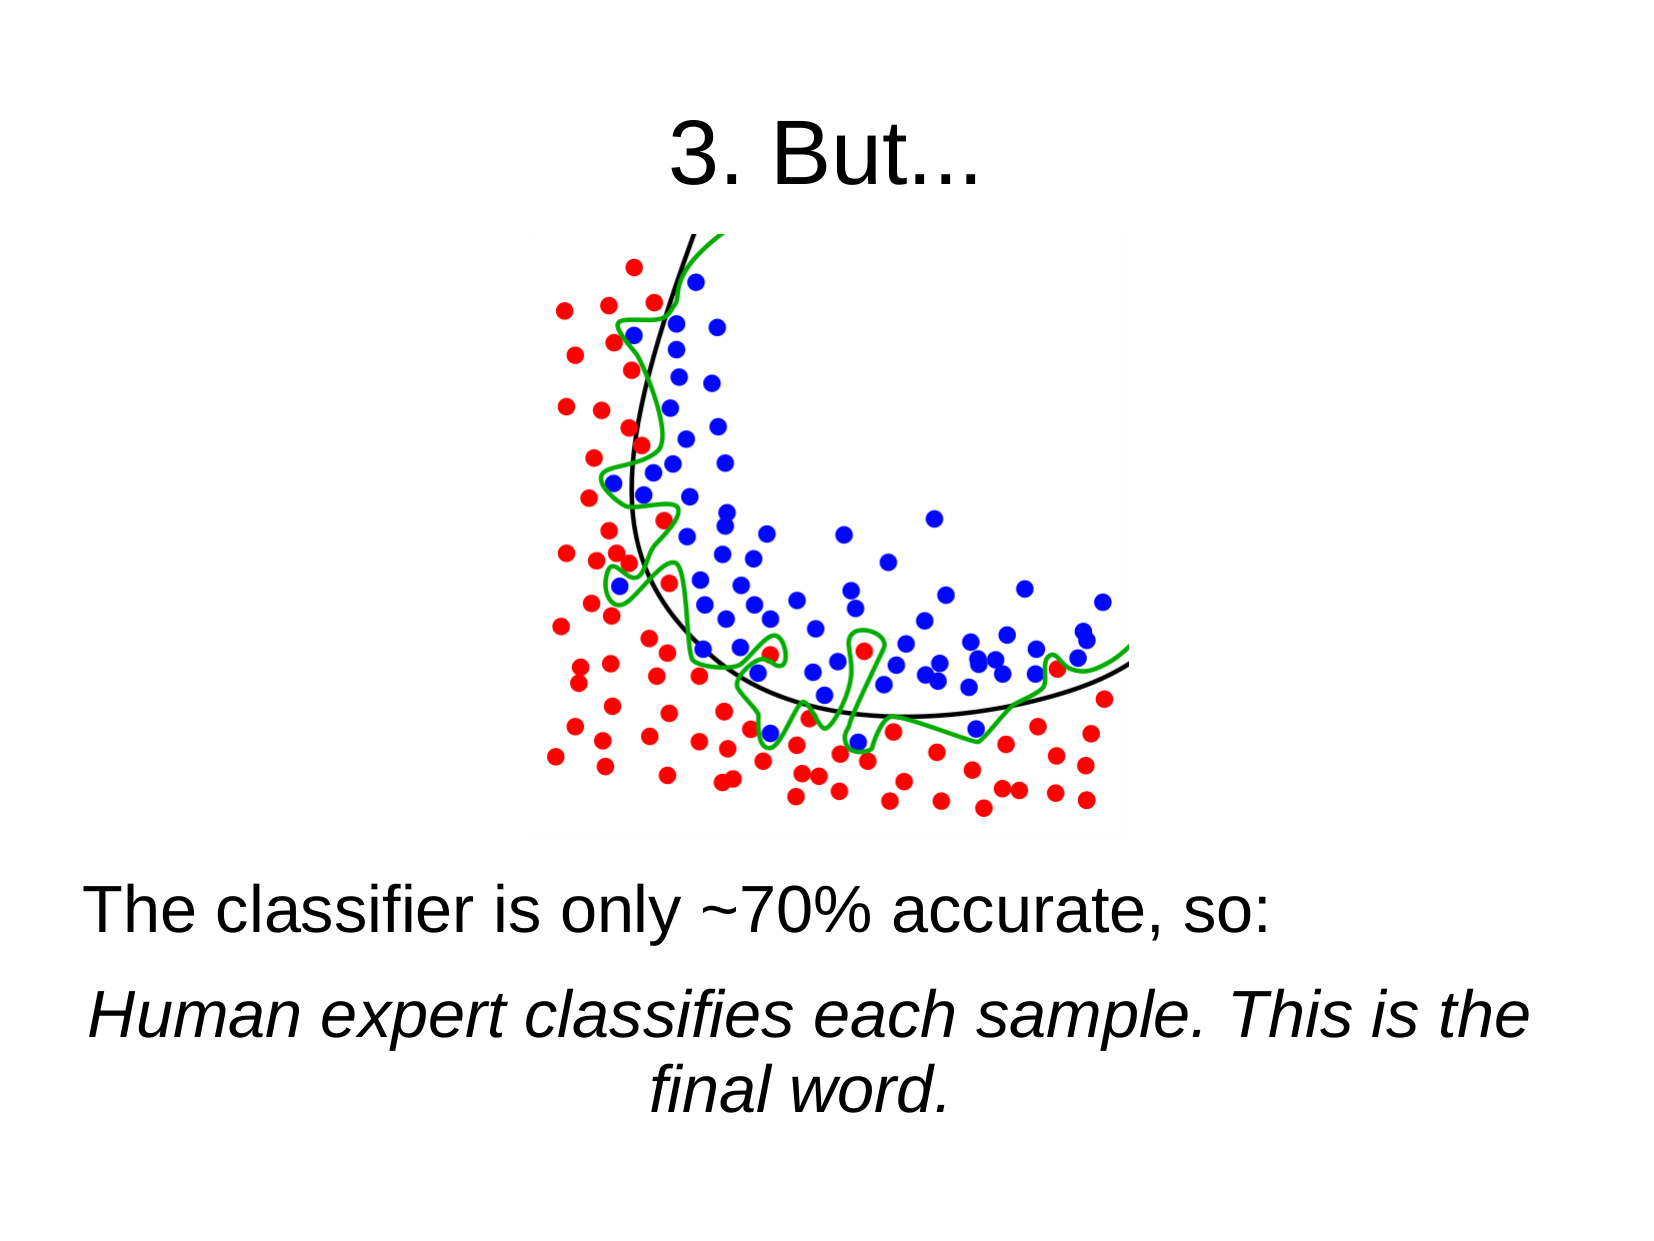

# 3. But...
The classifier is only ~70% accurate, so:
Human expert classifies each sample. This is the final word.